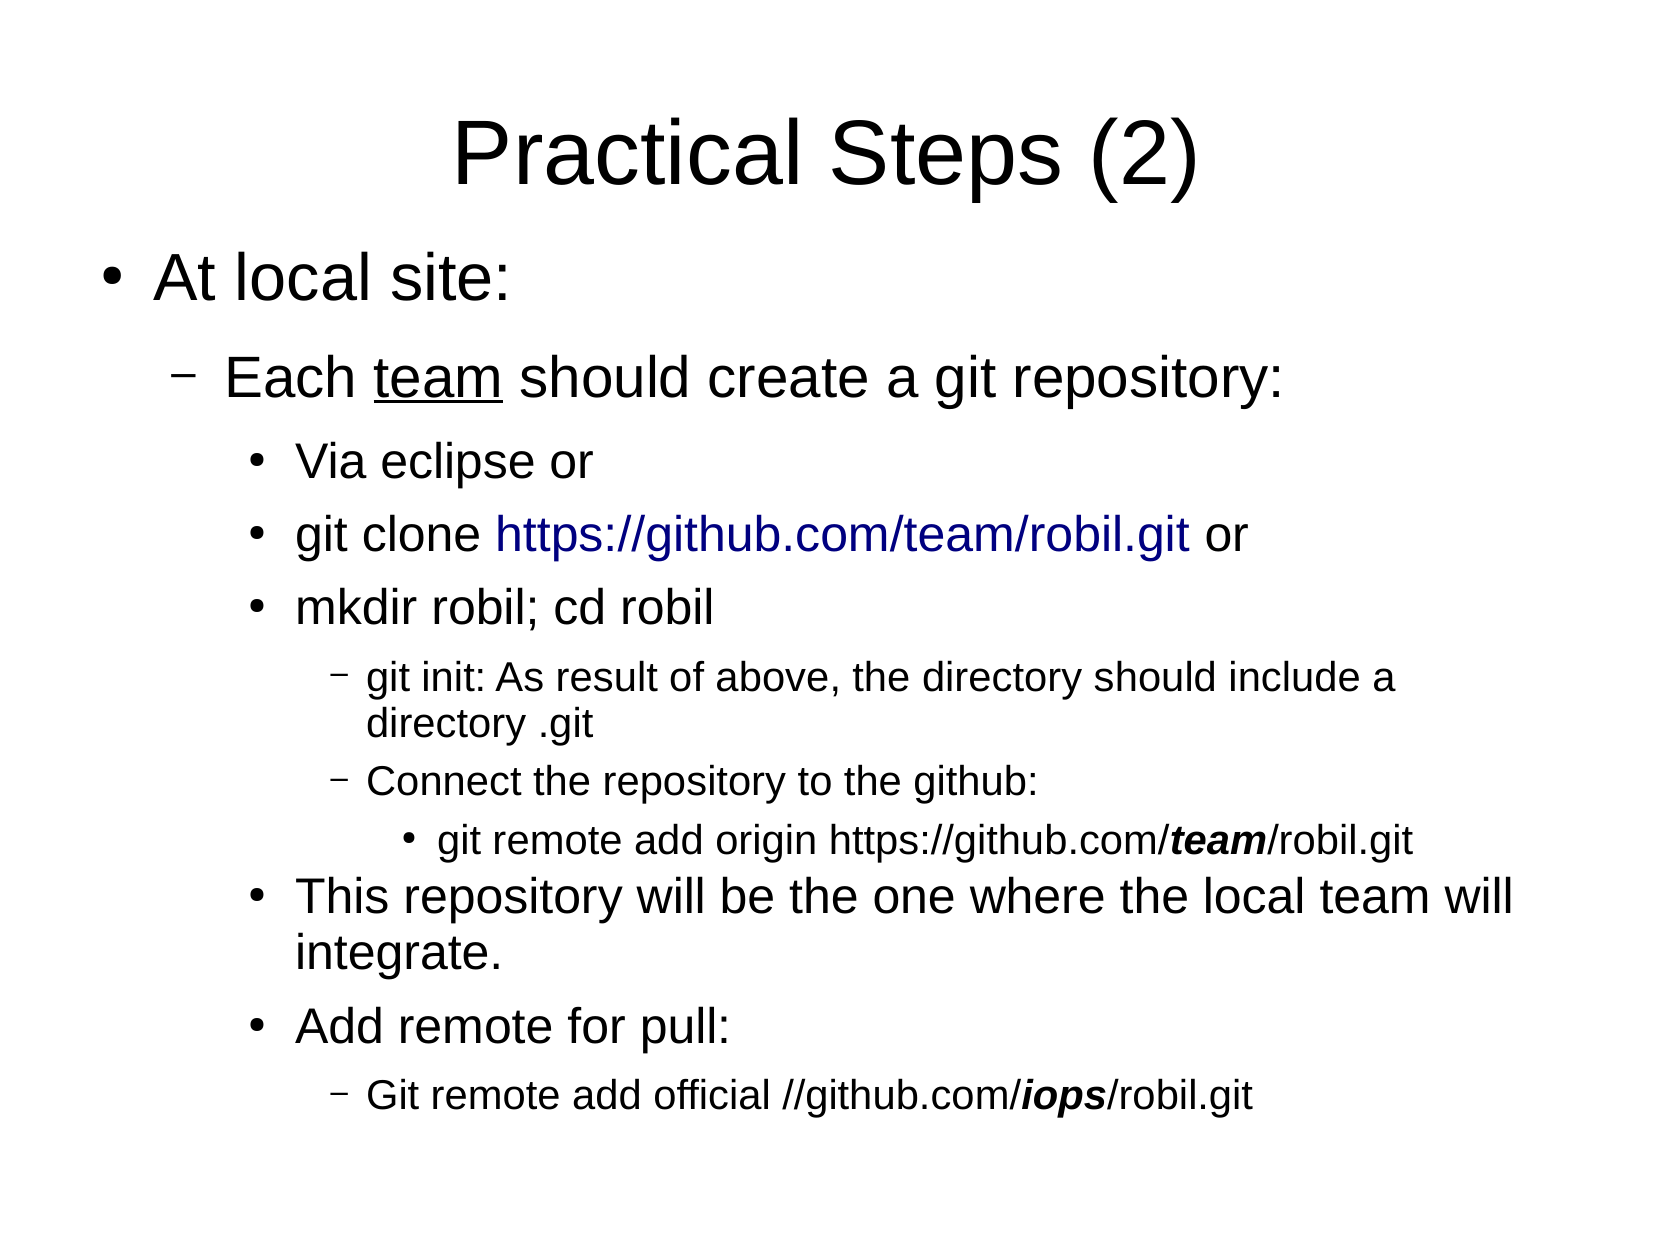

# Practical Steps (2)
At local site:
Each team should create a git repository:
Via eclipse or
git clone https://github.com/team/robil.git or
mkdir robil; cd robil
git init: As result of above, the directory should include a directory .git
Connect the repository to the github:
git remote add origin https://github.com/team/robil.git
This repository will be the one where the local team will integrate.
Add remote for pull:
Git remote add official //github.com/iops/robil.git